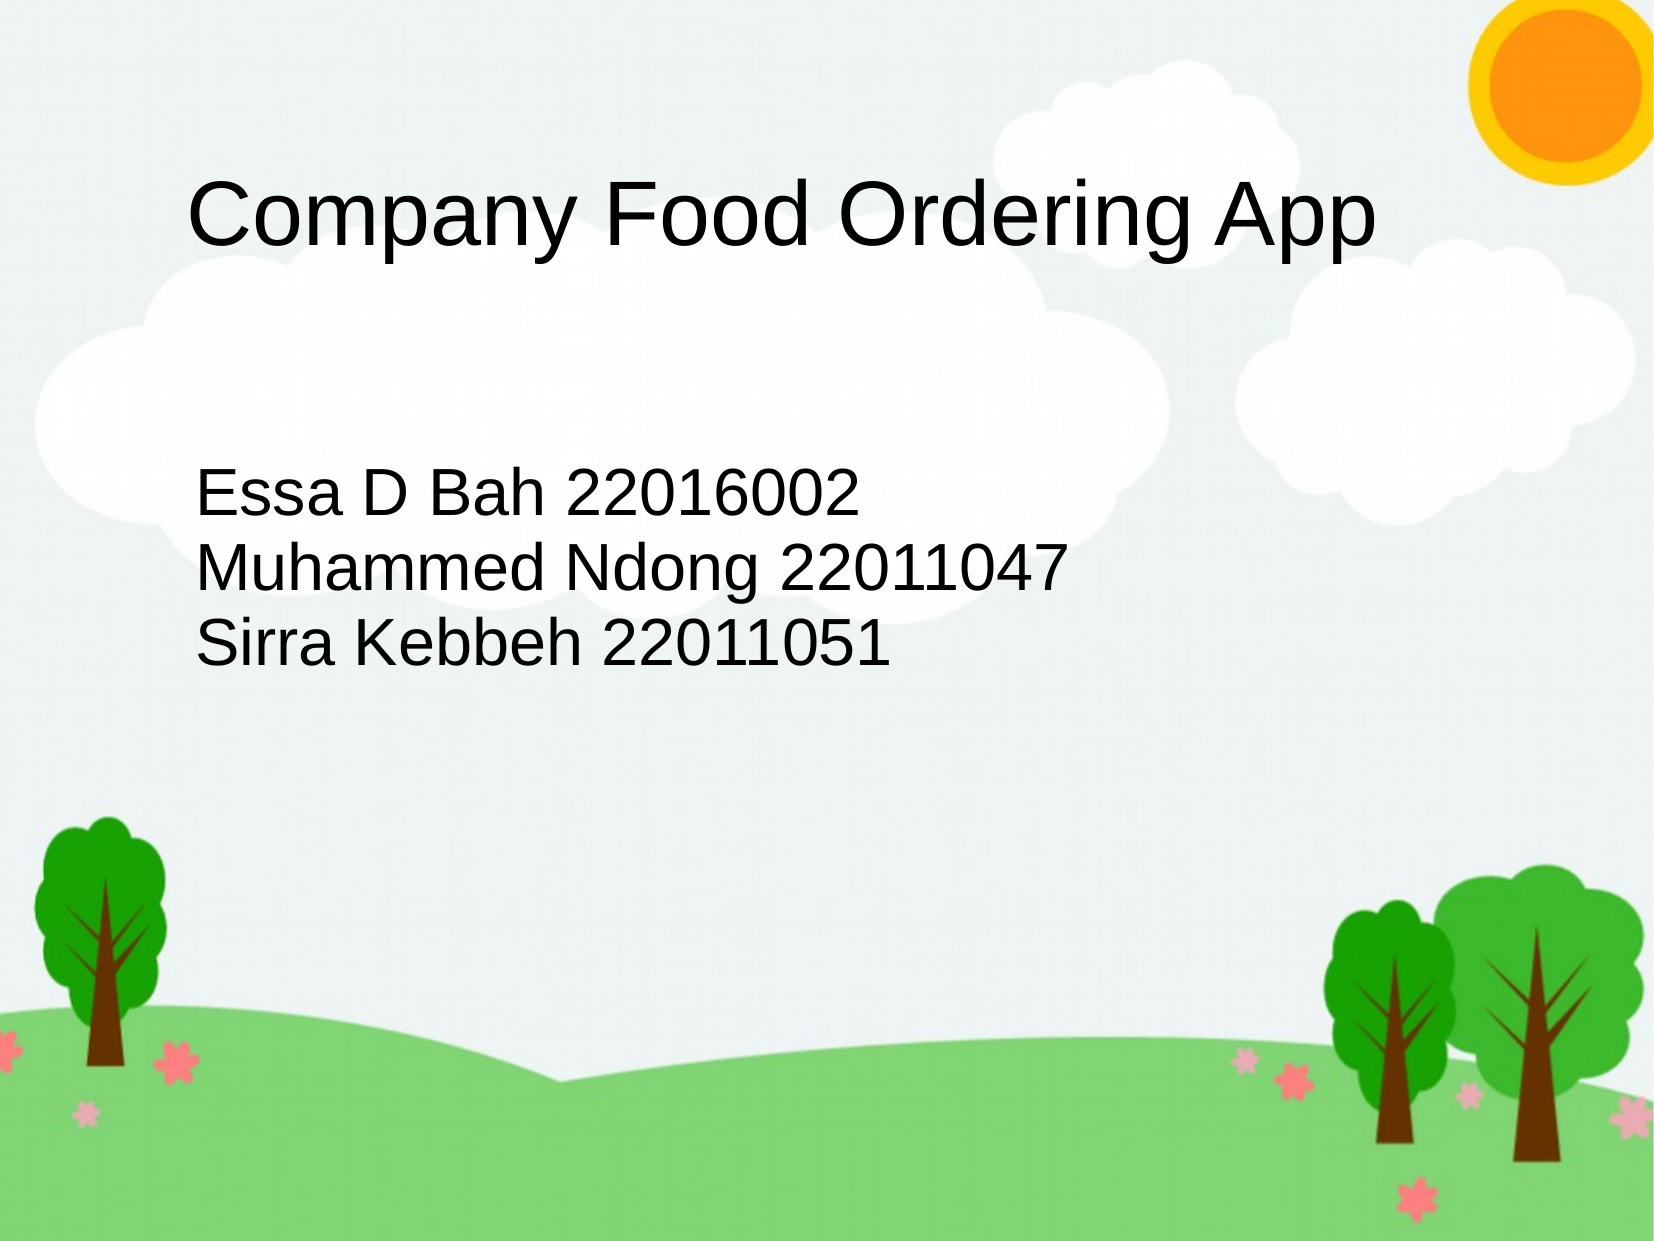

# Company Food Ordering App
Essa D Bah 22016002
Muhammed Ndong 22011047
Sirra Kebbeh 22011051